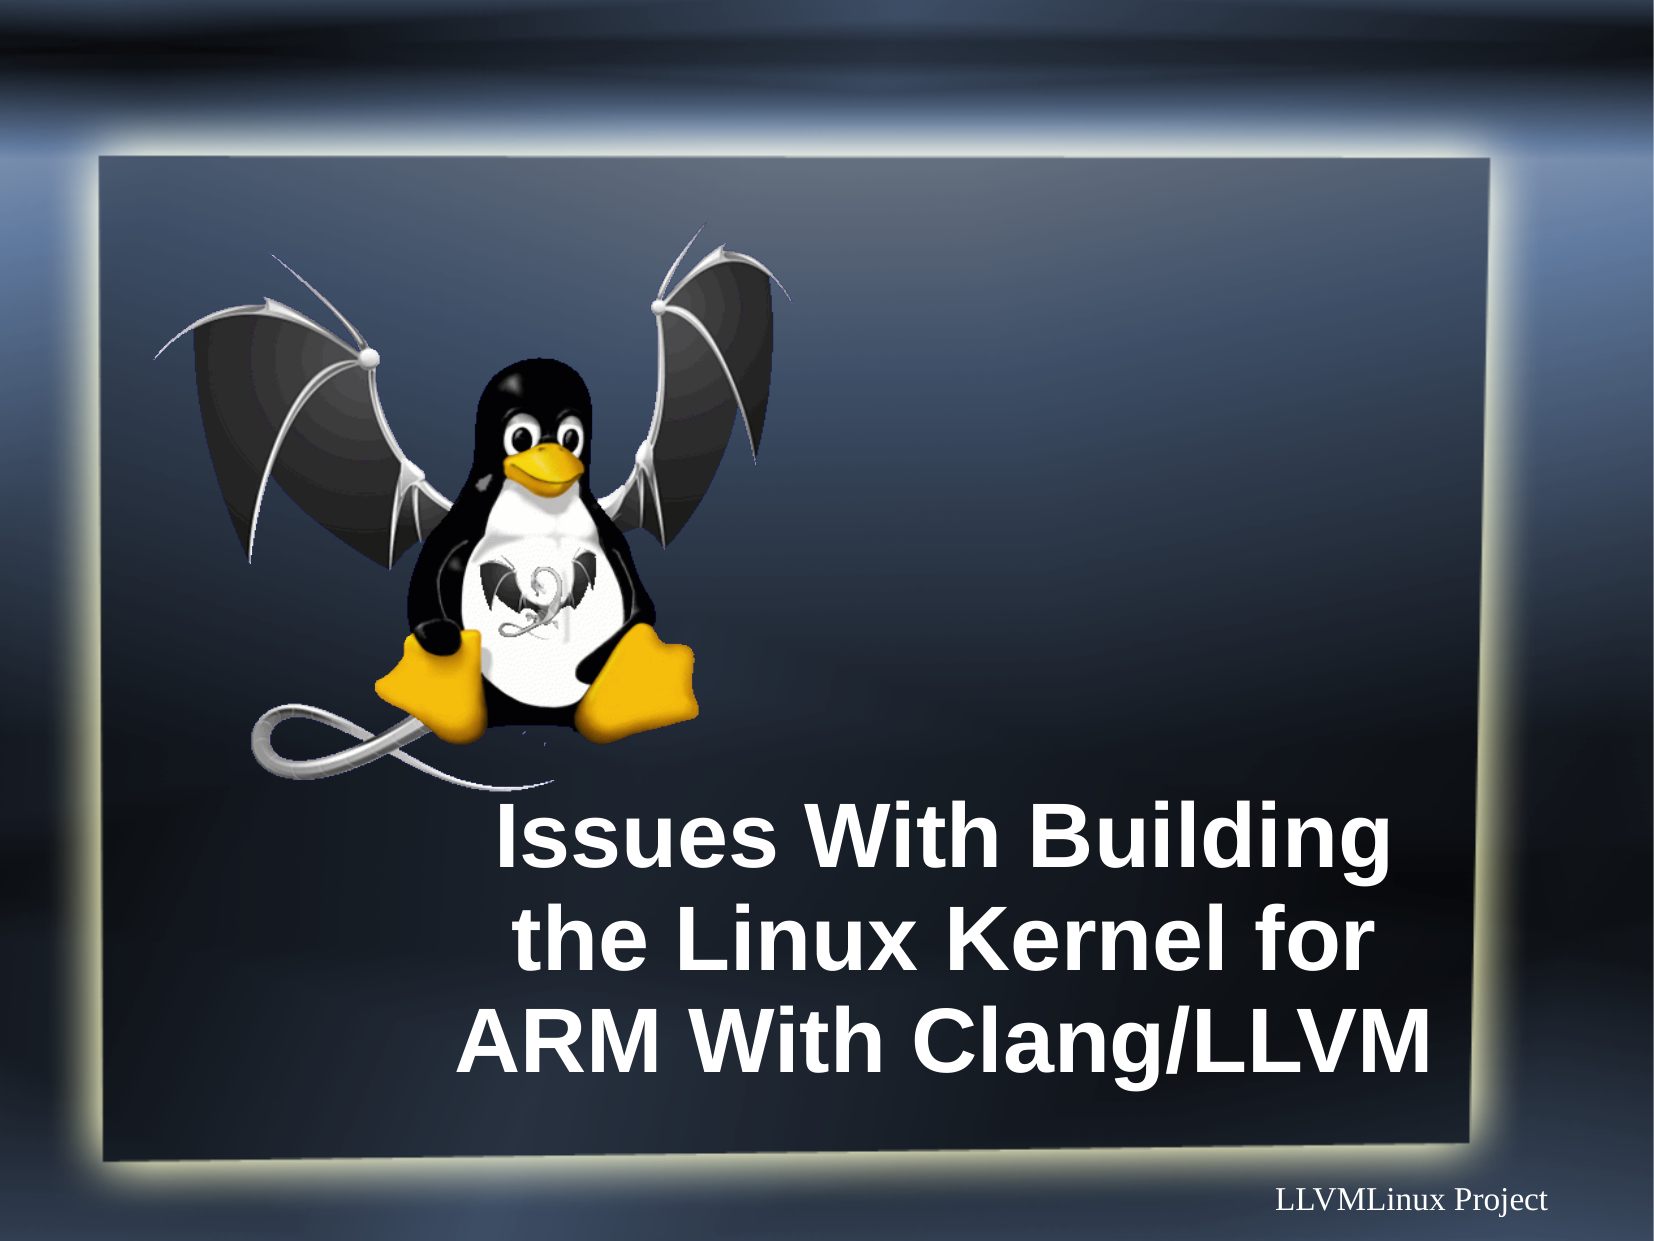

# Issues With Building the Linux Kernel for ARM With Clang/LLVM